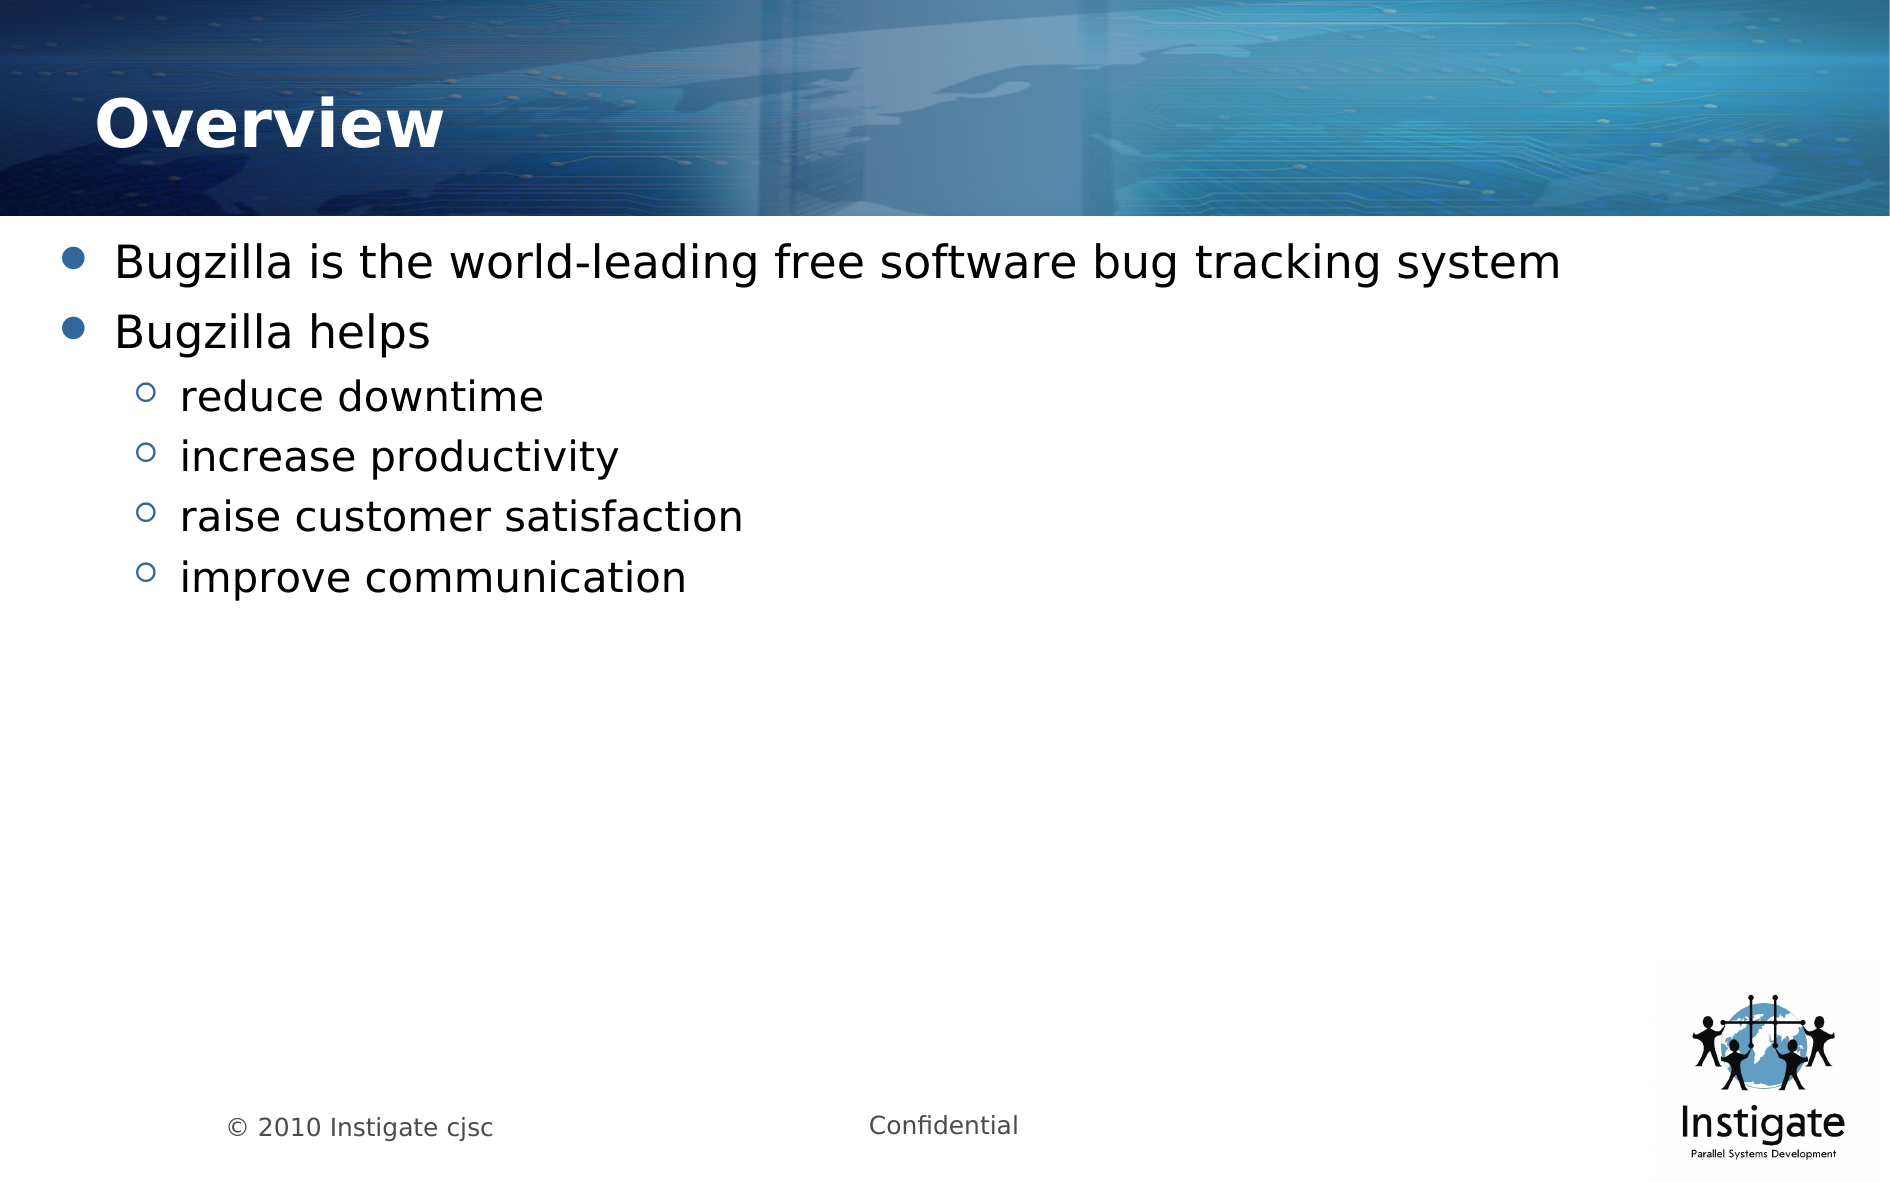

# Overview
Bugzilla is the world-leading free software bug tracking system
Bugzilla helps
reduce downtime
increase productivity
raise customer satisfaction
improve communication